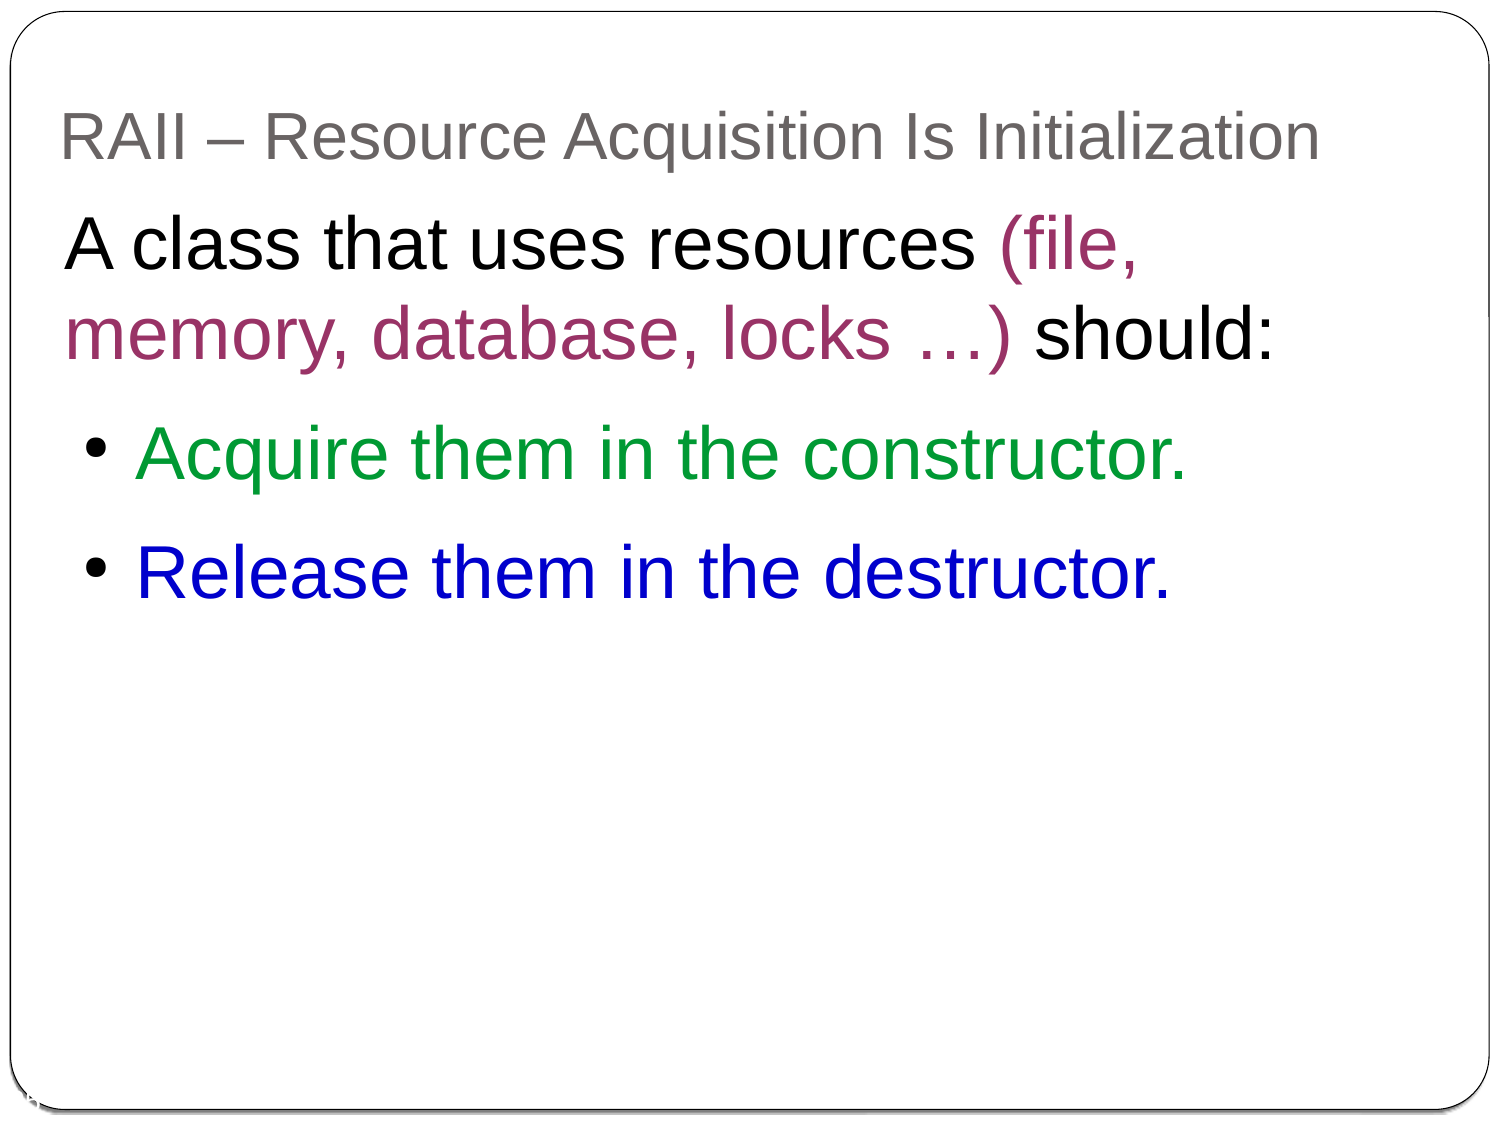

# RAII – Resource Acquisition Is Initialization
A class that uses resources (file, memory, database, locks …) should:
Acquire them in the constructor.
Release them in the destructor.